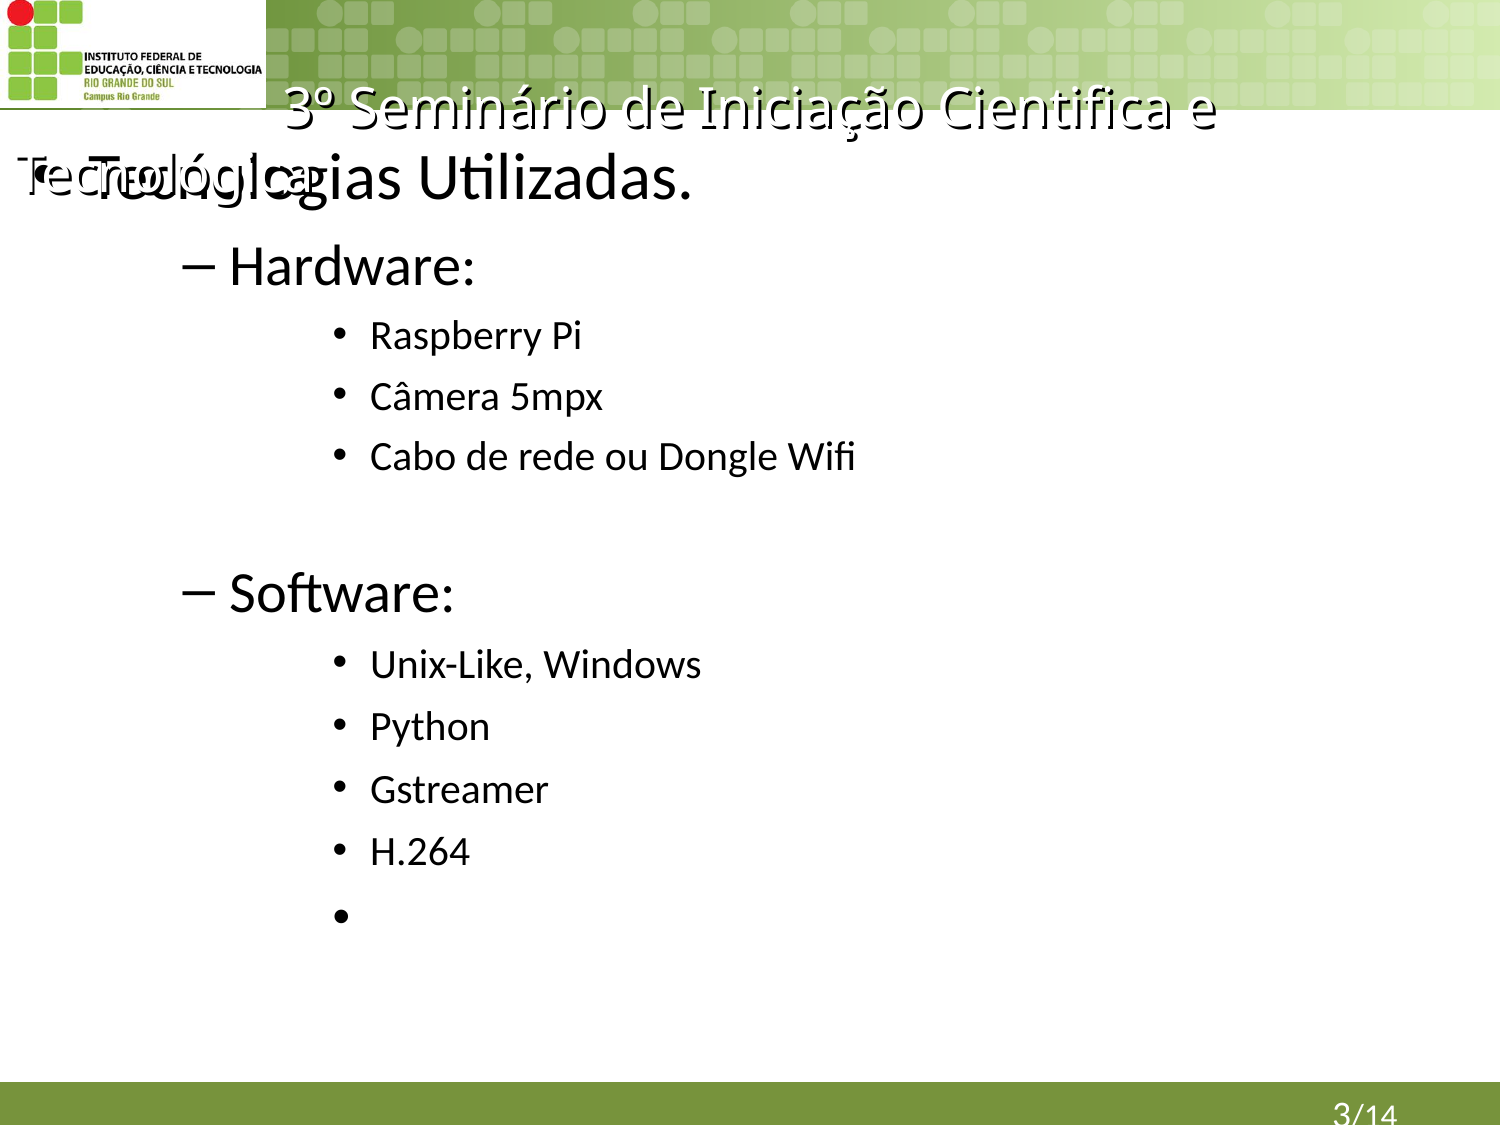

3º Seminário de Iniciação Cientifica e Tecnológica
# Tecnologias Utilizadas.
Hardware:
Raspberry Pi
Câmera 5mpx
Cabo de rede ou Dongle Wifi
Software:
Unix-Like, Windows
Python
Gstreamer
H.264
Streaming de vídeo para uma Plataforma Experimental em Robótica Subaquática